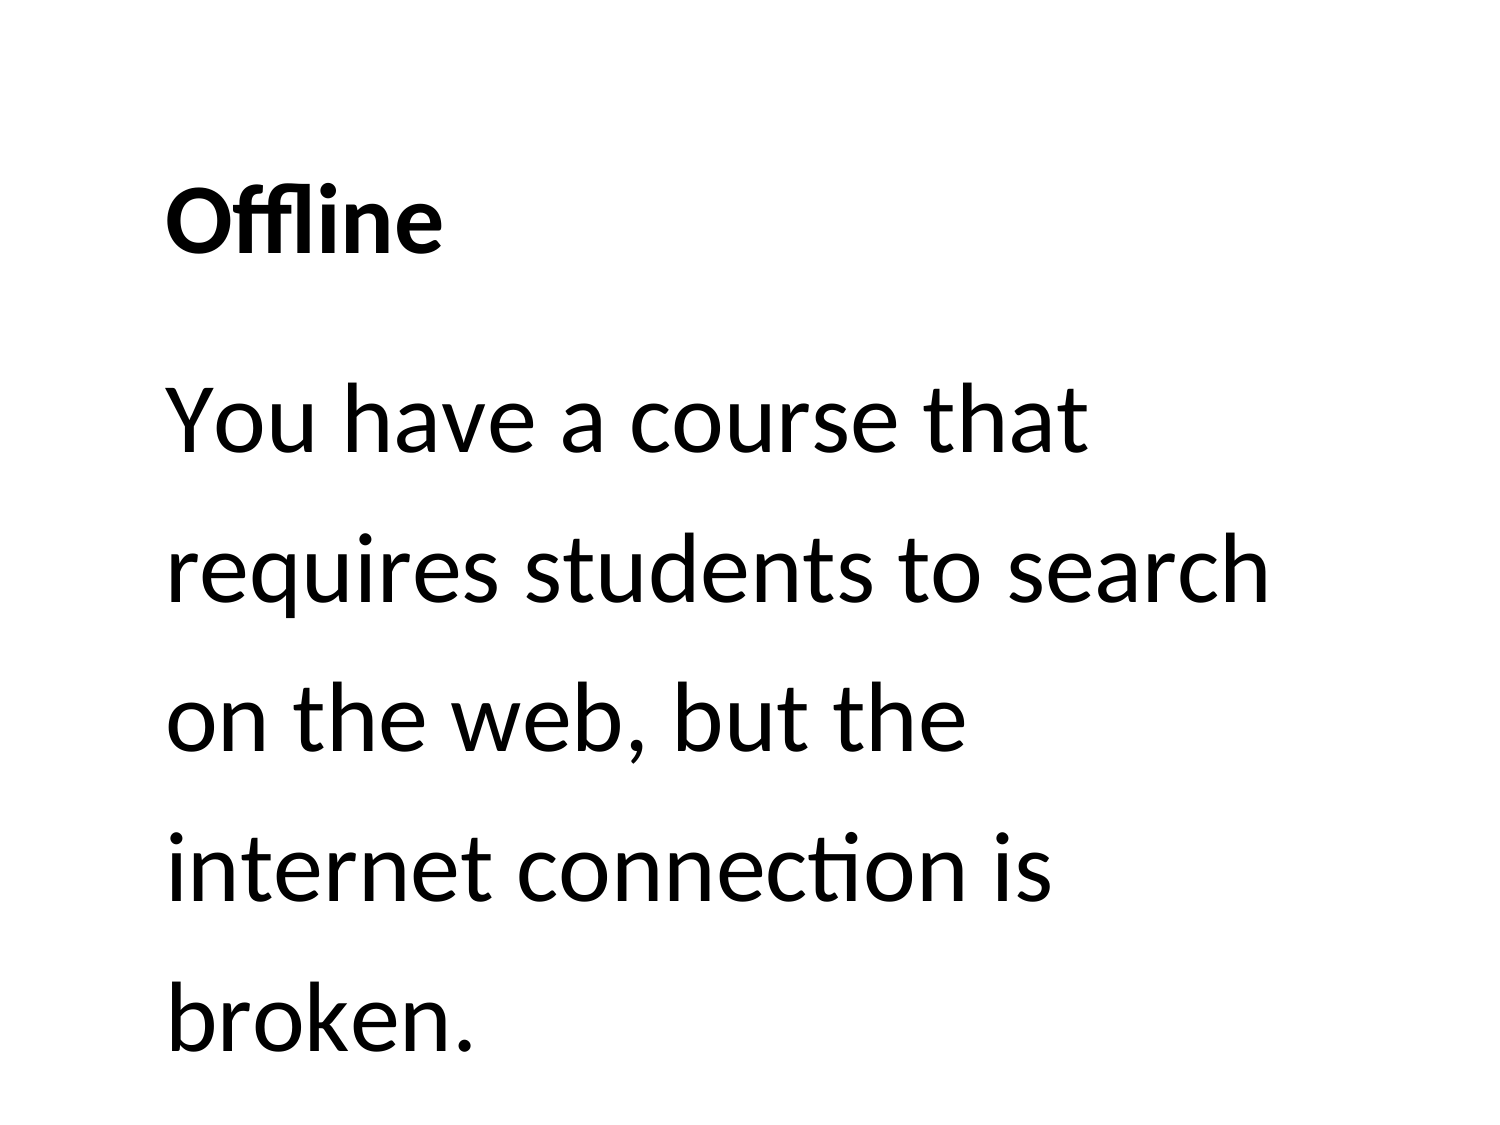

Offline
You have a course that requires students to search on the web, but the internet connection is broken.